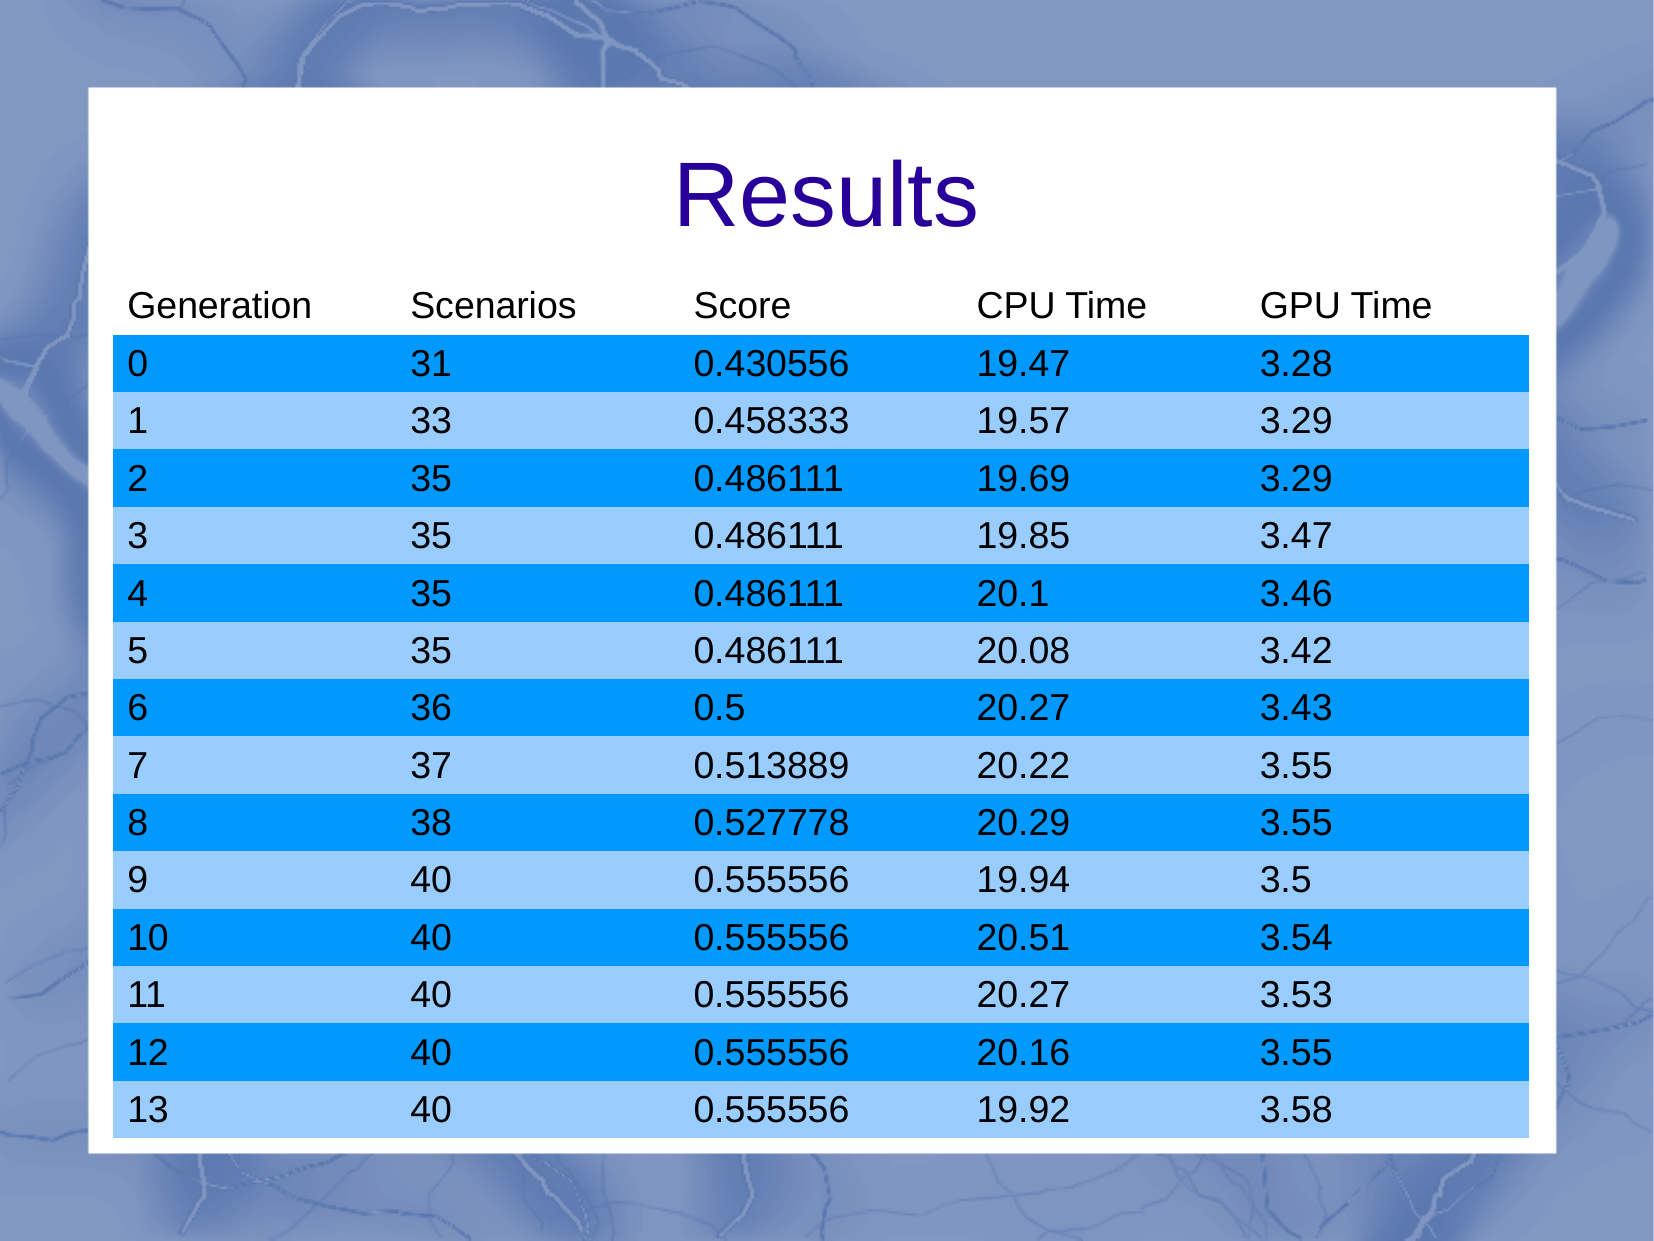

# Results
| Generation | Scenarios | Score | CPU Time | GPU Time |
| --- | --- | --- | --- | --- |
| 0 | 31 | 0.430556 | 19.47 | 3.28 |
| 1 | 33 | 0.458333 | 19.57 | 3.29 |
| 2 | 35 | 0.486111 | 19.69 | 3.29 |
| 3 | 35 | 0.486111 | 19.85 | 3.47 |
| 4 | 35 | 0.486111 | 20.1 | 3.46 |
| 5 | 35 | 0.486111 | 20.08 | 3.42 |
| 6 | 36 | 0.5 | 20.27 | 3.43 |
| 7 | 37 | 0.513889 | 20.22 | 3.55 |
| 8 | 38 | 0.527778 | 20.29 | 3.55 |
| 9 | 40 | 0.555556 | 19.94 | 3.5 |
| 10 | 40 | 0.555556 | 20.51 | 3.54 |
| 11 | 40 | 0.555556 | 20.27 | 3.53 |
| 12 | 40 | 0.555556 | 20.16 | 3.55 |
| 13 | 40 | 0.555556 | 19.92 | 3.58 |